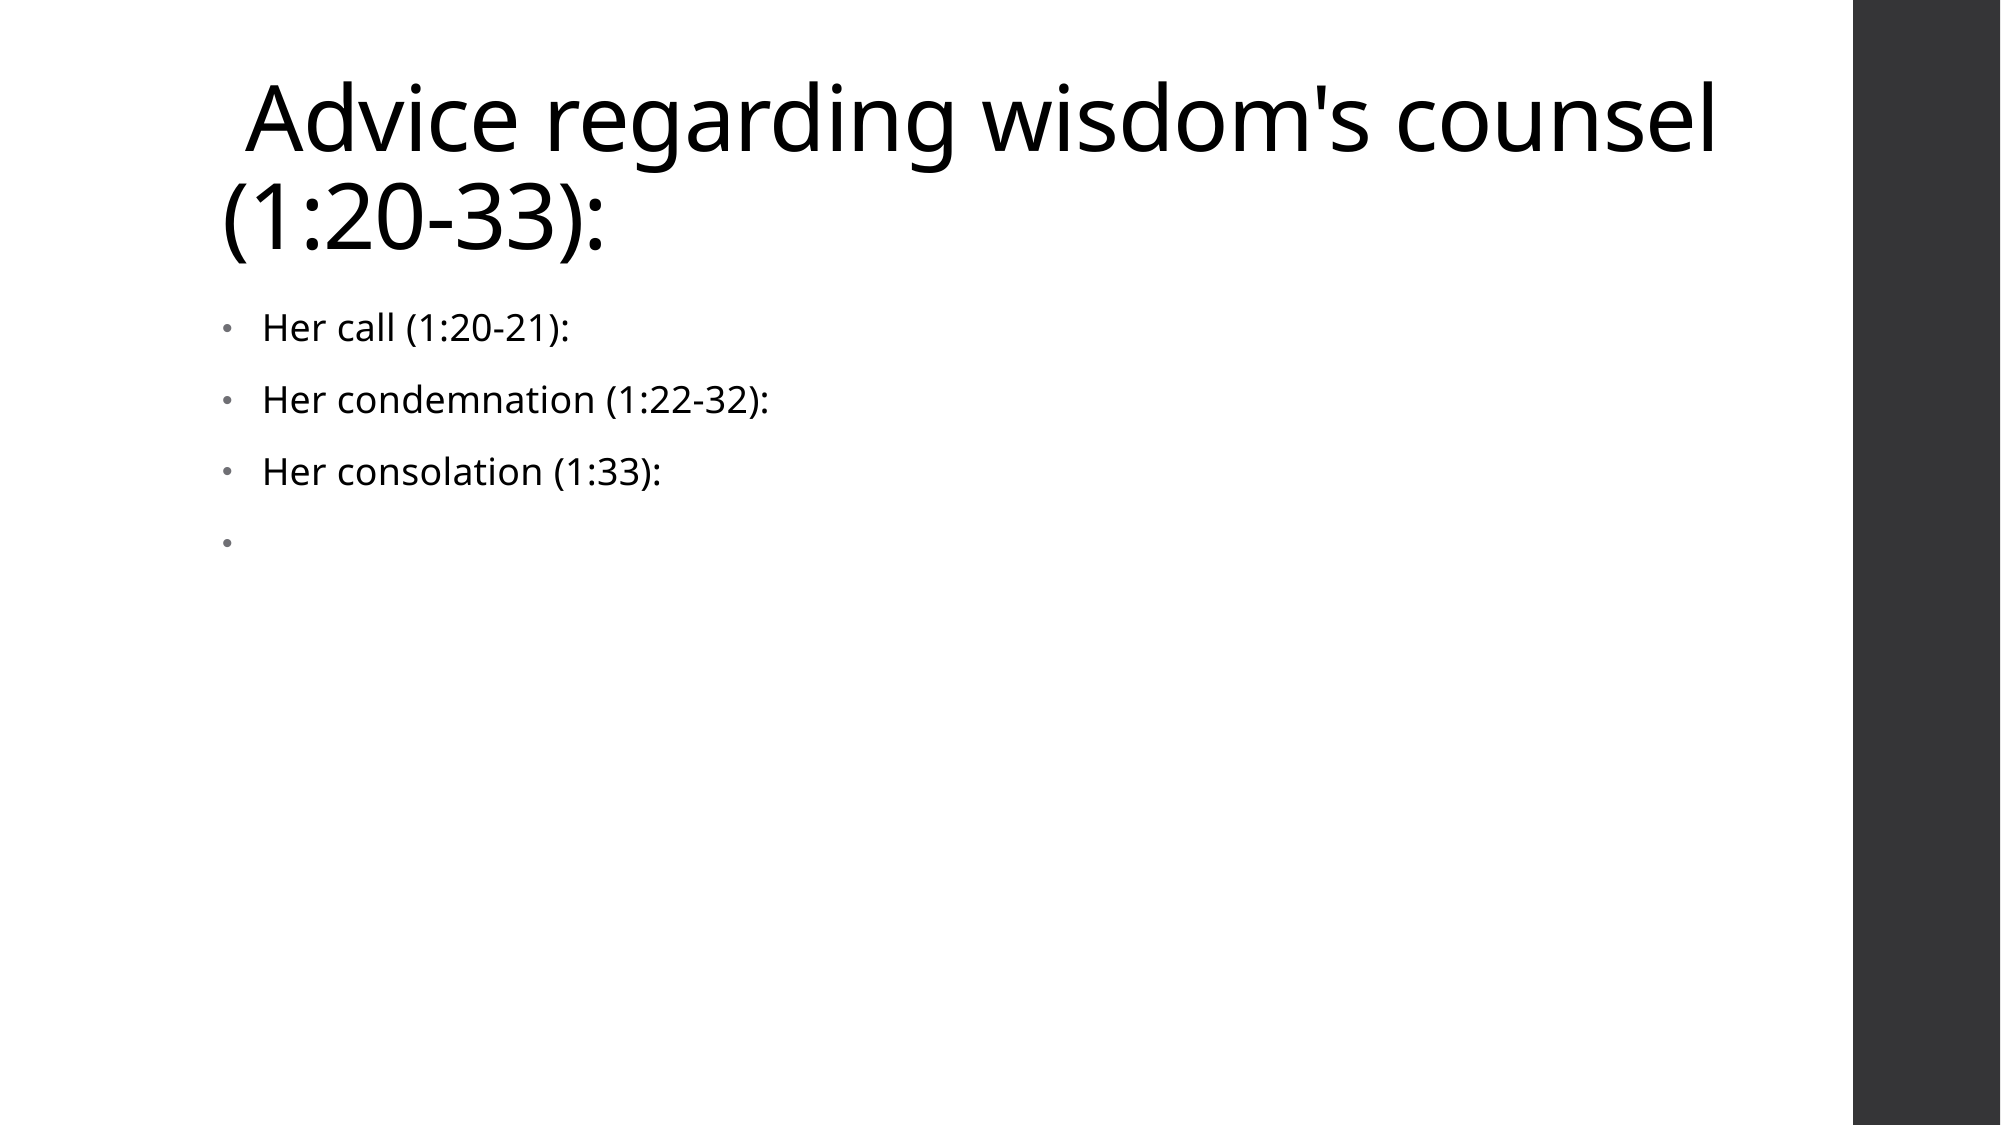

# Advice regarding wisdom's counsel (1:20-33):
 Her call (1:20-21):
 Her condemnation (1:22-32):
 Her consolation (1:33):